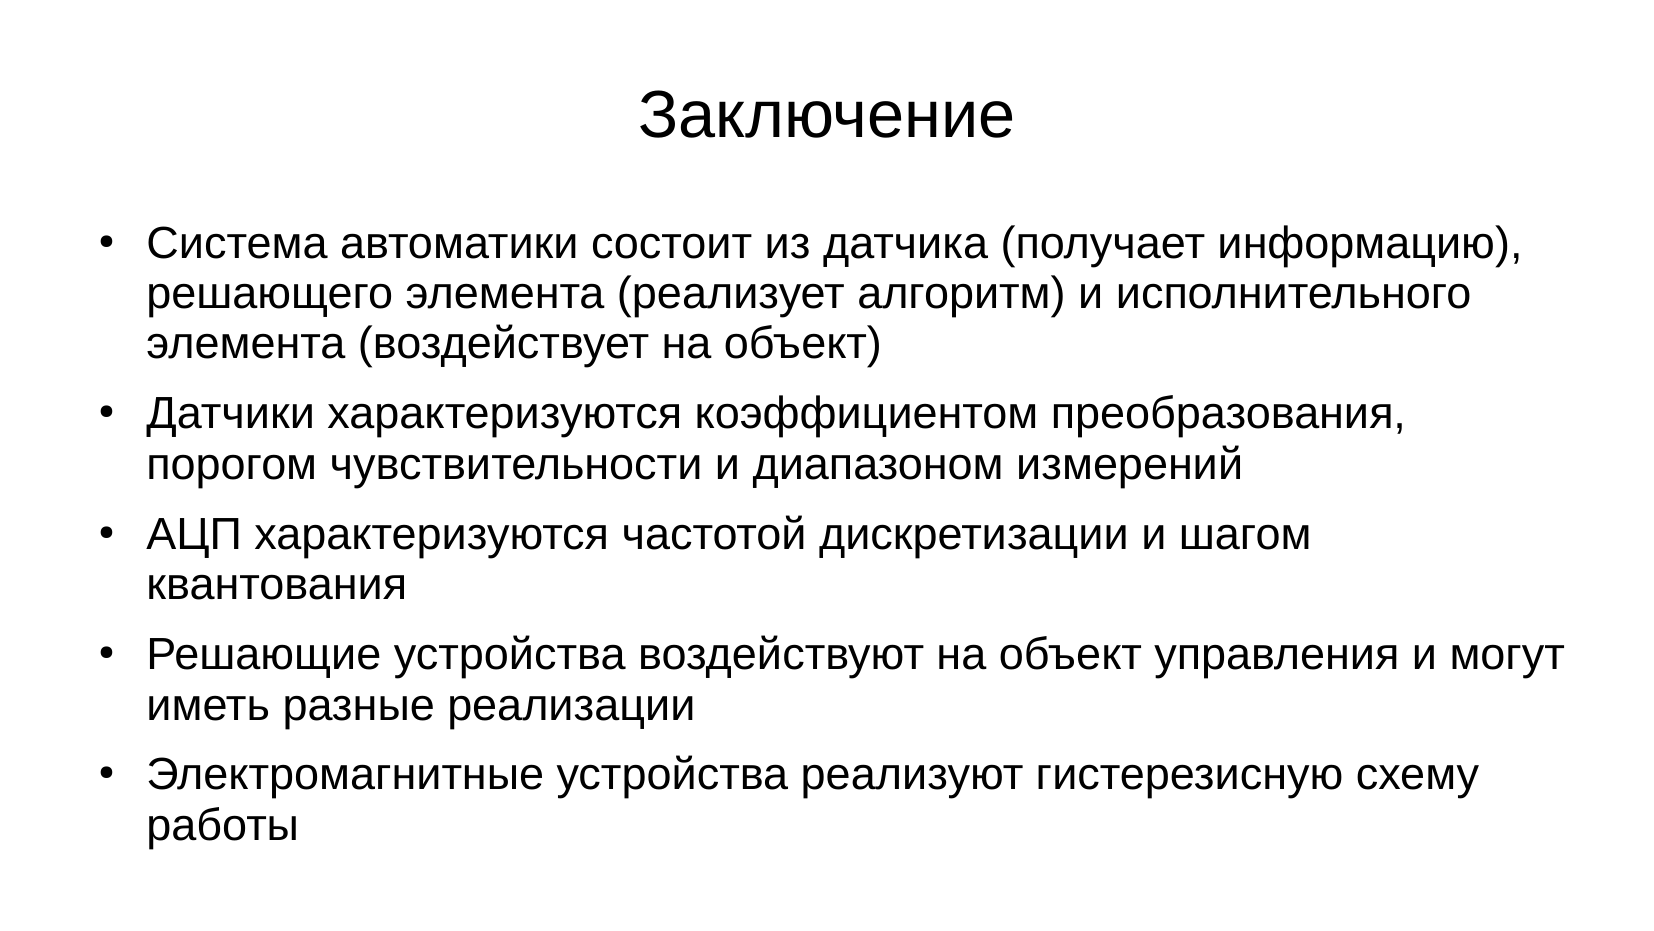

# Заключение
Система автоматики состоит из датчика (получает информацию), решающего элемента (реализует алгоритм) и исполнительного элемента (воздействует на объект)
Датчики характеризуются коэффициентом преобразования, порогом чувствительности и диапазоном измерений
АЦП характеризуются частотой дискретизации и шагом квантования
Решающие устройства воздействуют на объект управления и могут иметь разные реализации
Электромагнитные устройства реализуют гистерезисную схему работы